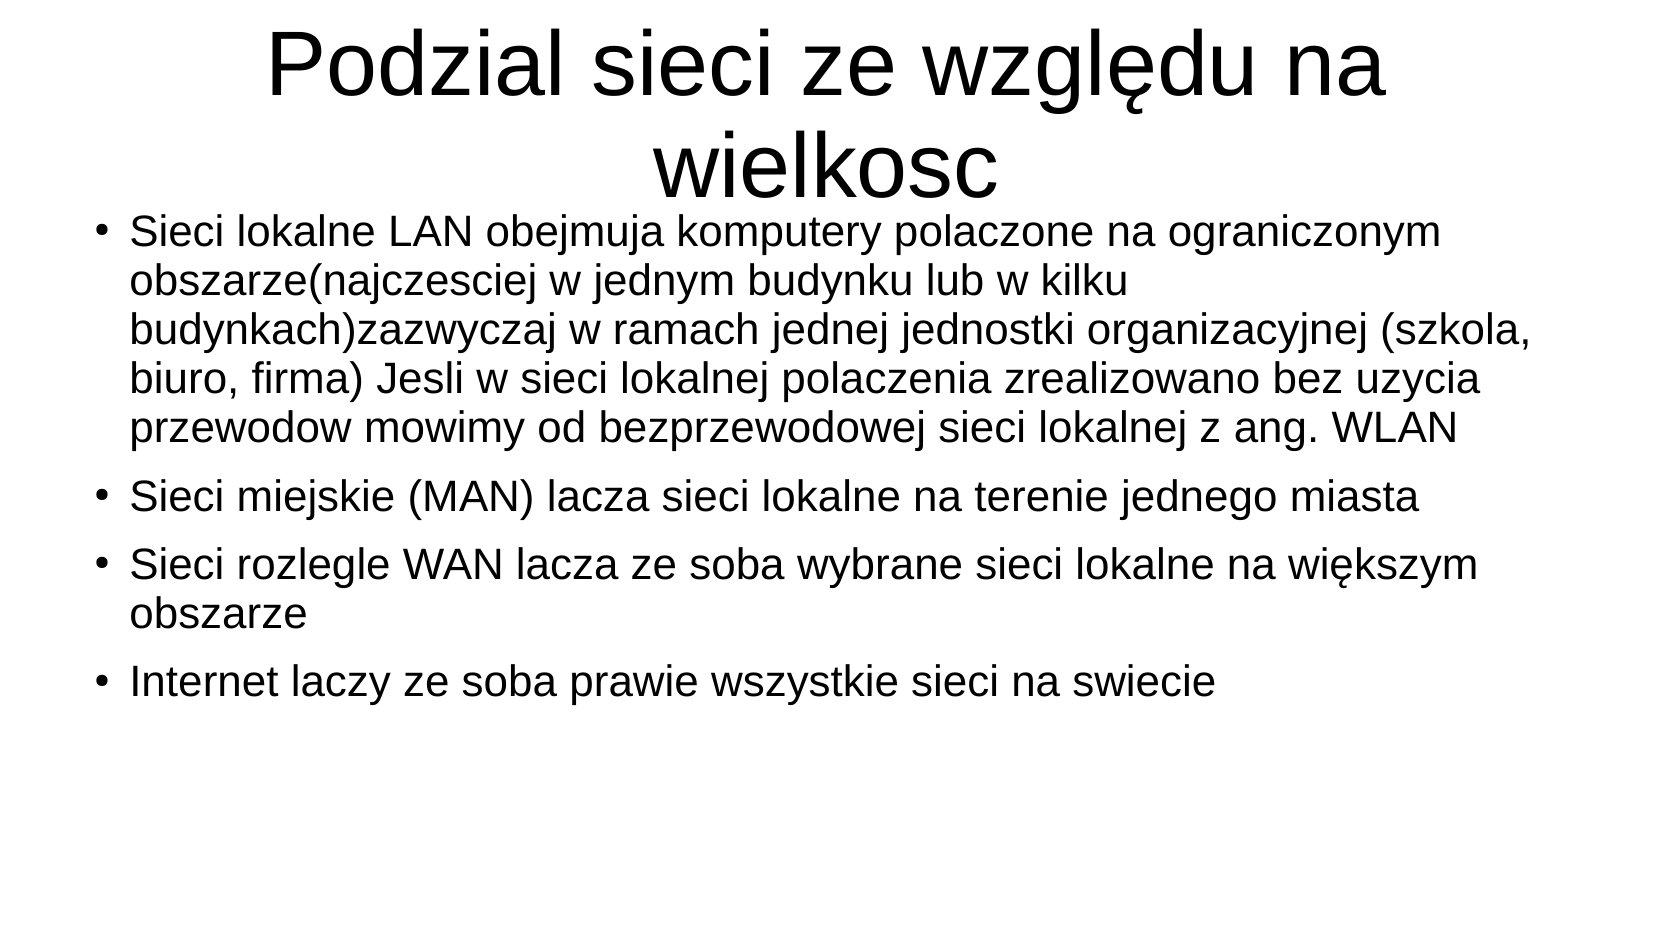

# Podzial sieci ze względu na wielkosc
Sieci lokalne LAN obejmuja komputery polaczone na ograniczonym obszarze(najczesciej w jednym budynku lub w kilku budynkach)zazwyczaj w ramach jednej jednostki organizacyjnej (szkola, biuro, firma) Jesli w sieci lokalnej polaczenia zrealizowano bez uzycia przewodow mowimy od bezprzewodowej sieci lokalnej z ang. WLAN
Sieci miejskie (MAN) lacza sieci lokalne na terenie jednego miasta
Sieci rozlegle WAN lacza ze soba wybrane sieci lokalne na większym obszarze
Internet laczy ze soba prawie wszystkie sieci na swiecie